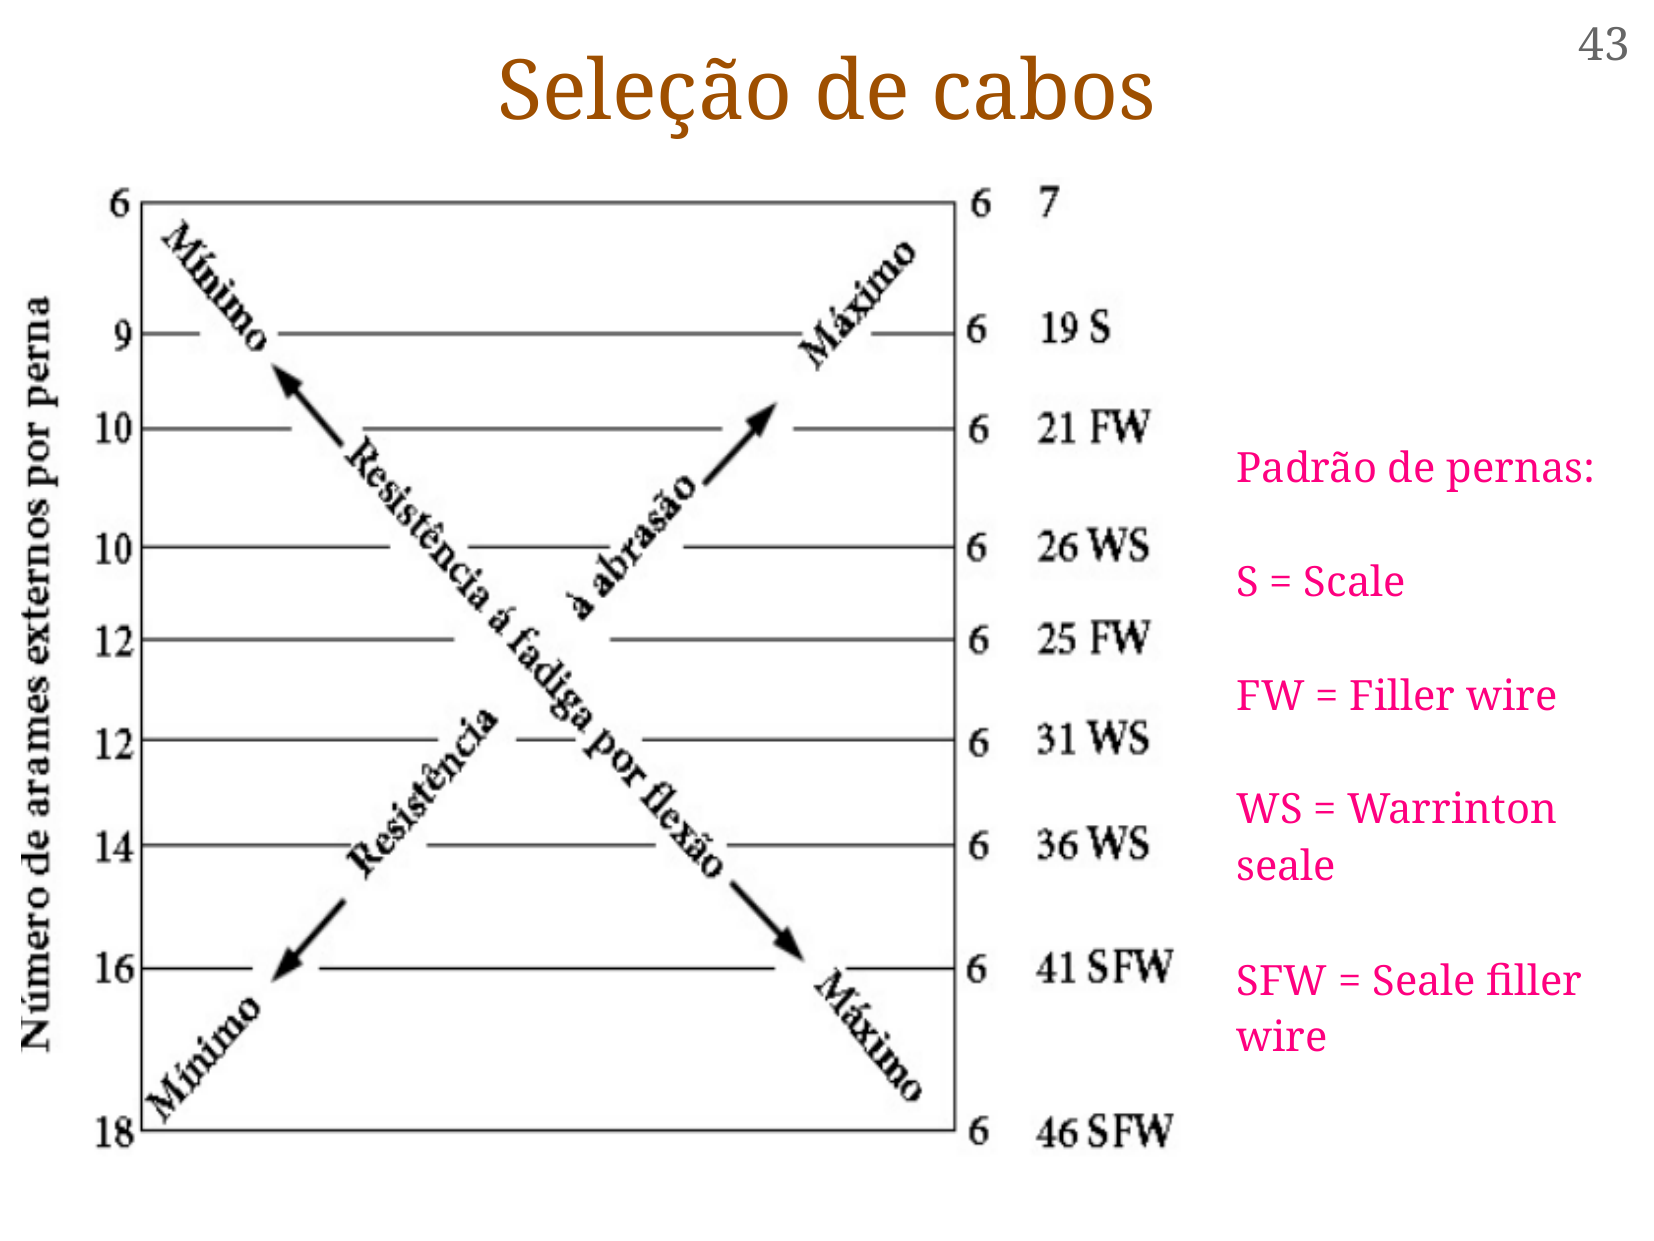

43
# Seleção de cabos
Padrão de pernas:
S = Scale
FW = Filler wire
WS = Warrinton seale
SFW = Seale filler wire